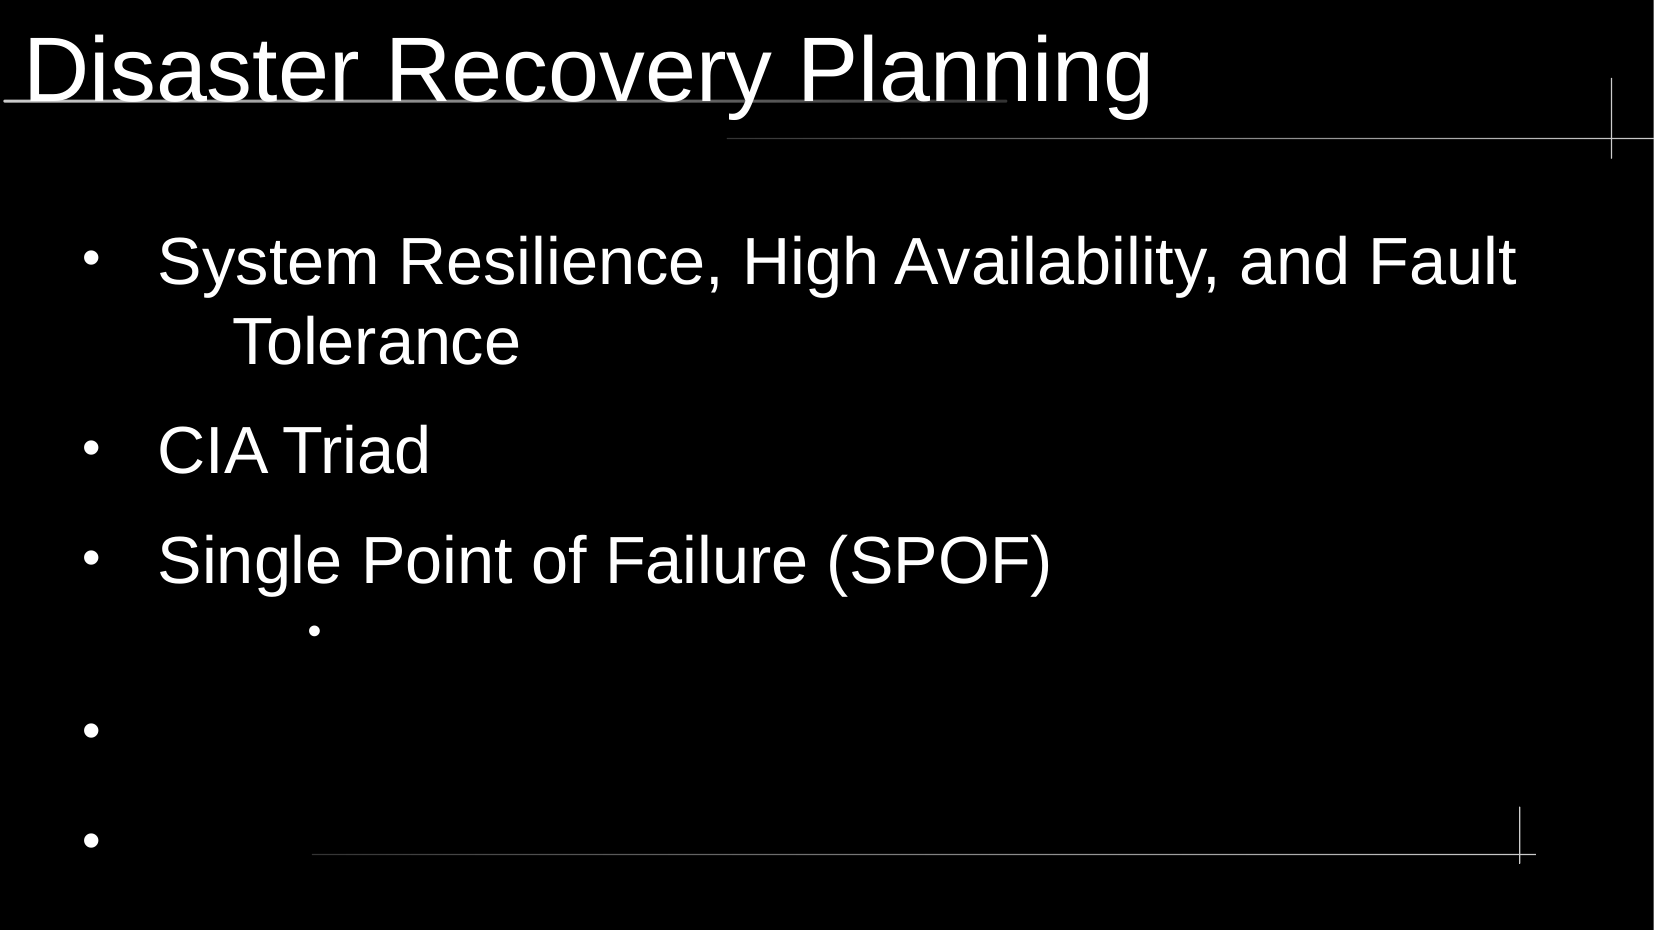

# Disaster Recovery Planning
System Resilience, High Availability, and Fault Tolerance
CIA Triad
Single Point of Failure (SPOF)